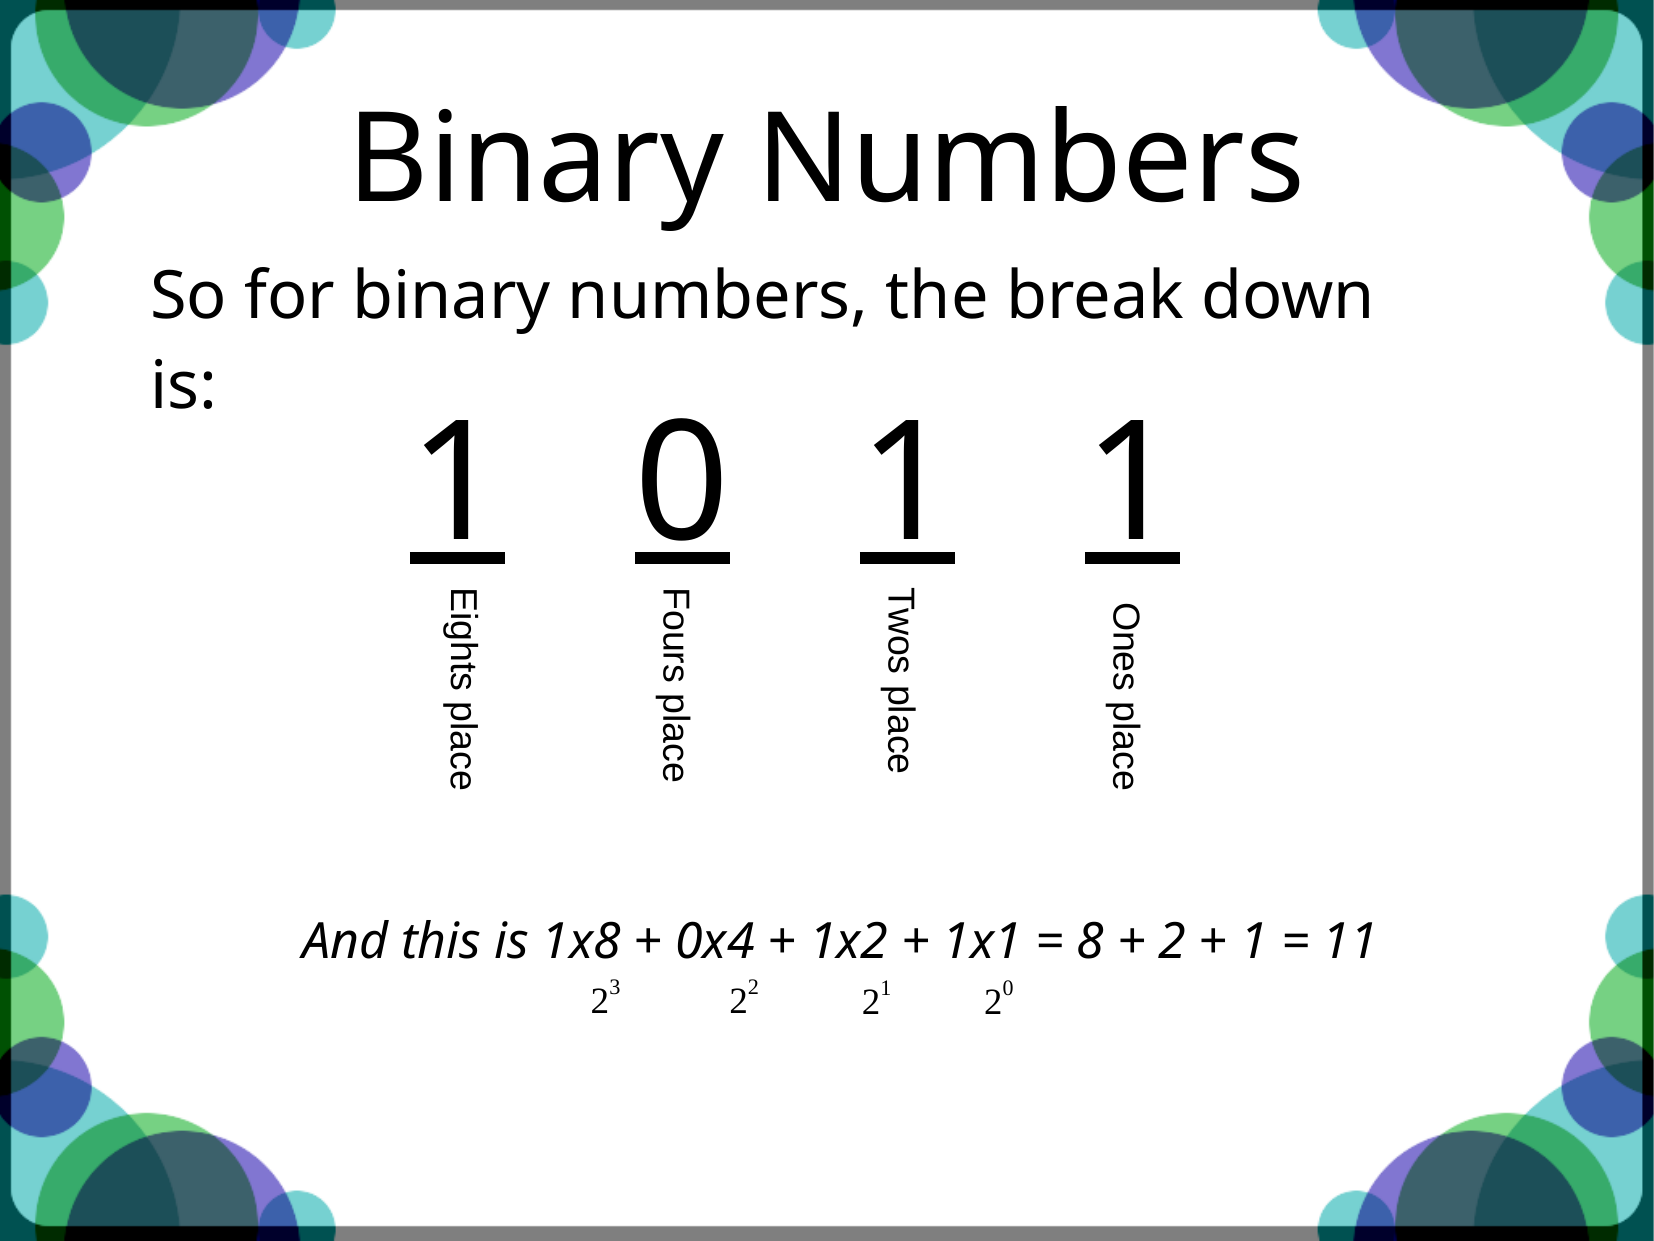

# Binary Numbers
So for binary numbers, the break down is:
1		0		1		1
Eights place
Fours place
Twos place
Ones place
And this is 1x8 + 0x4 + 1x2 + 1x1 = 8 + 2 + 1 = 11